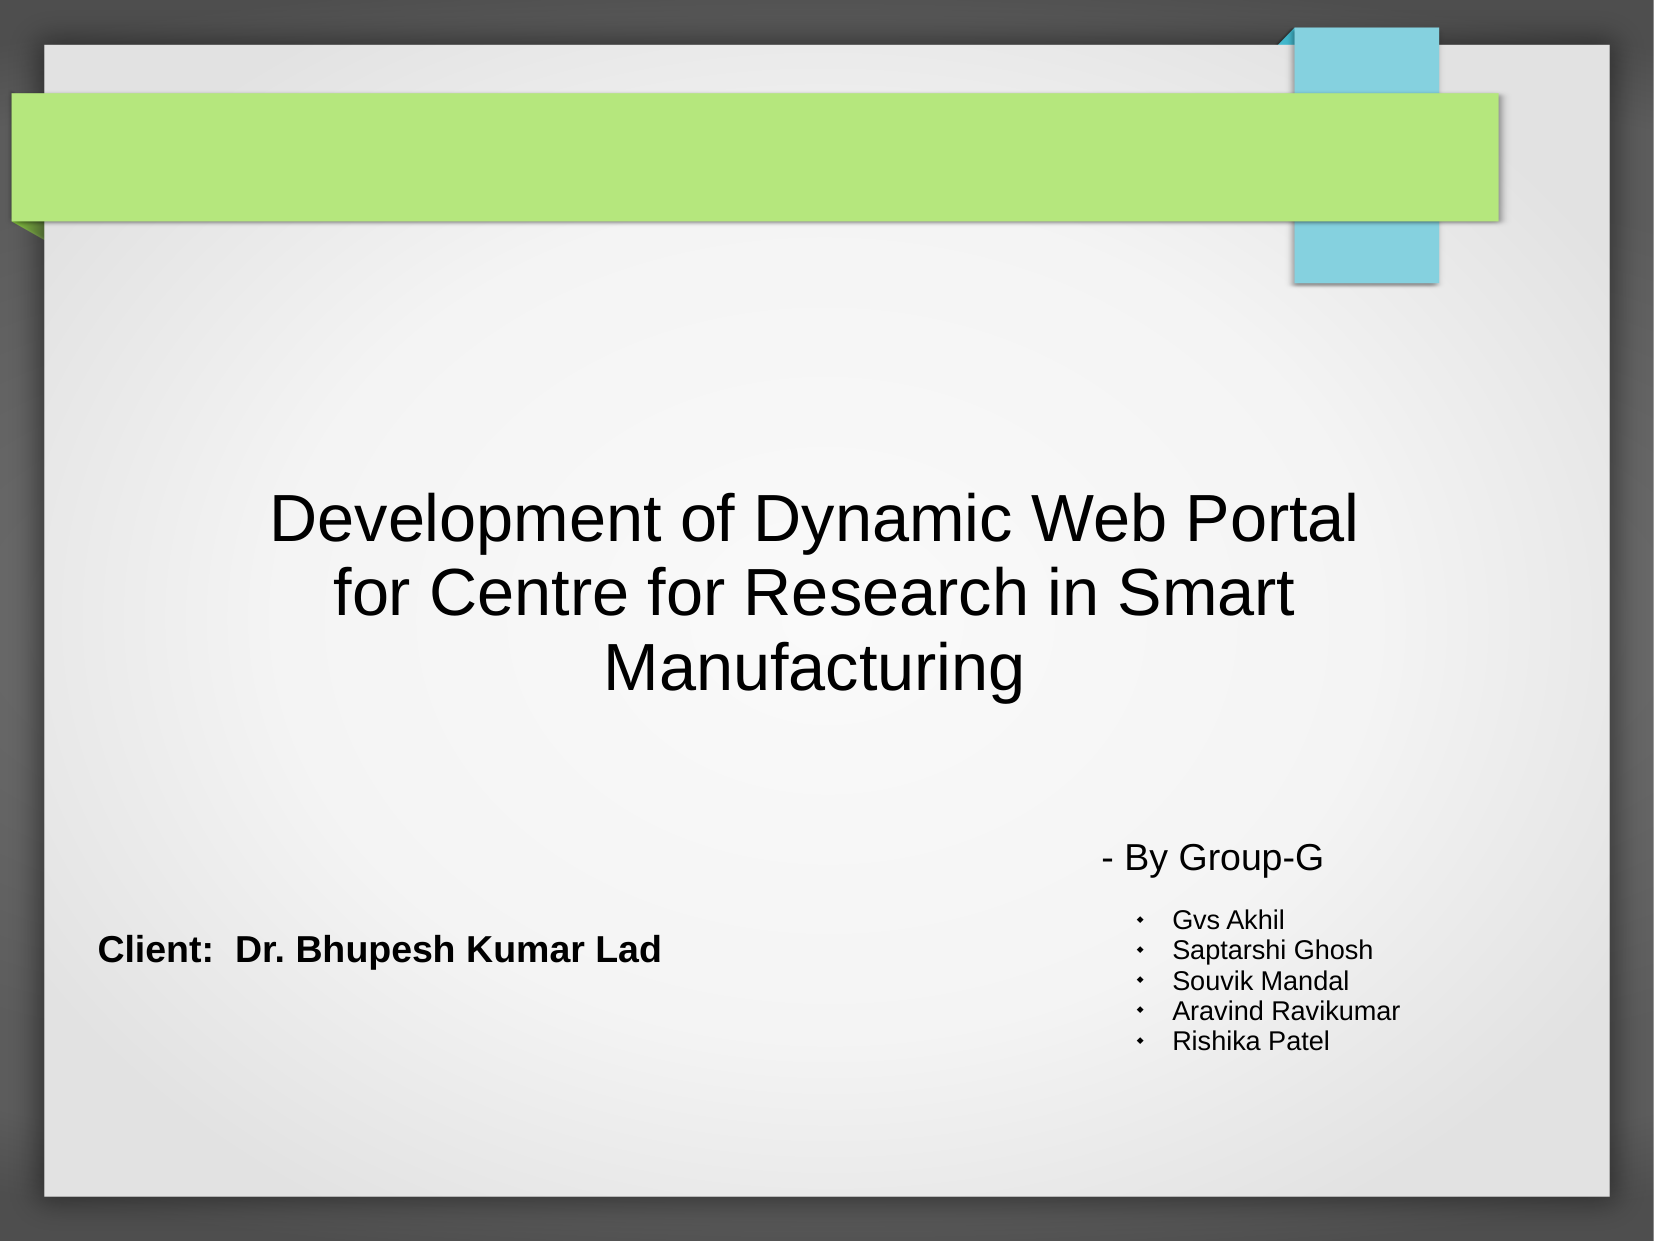

# Development of Dynamic Web Portal for Centre for Research in Smart Manufacturing
- By Group-G
Gvs Akhil
Saptarshi Ghosh
Souvik Mandal
Aravind Ravikumar
Rishika Patel
Client: Dr. Bhupesh Kumar Lad